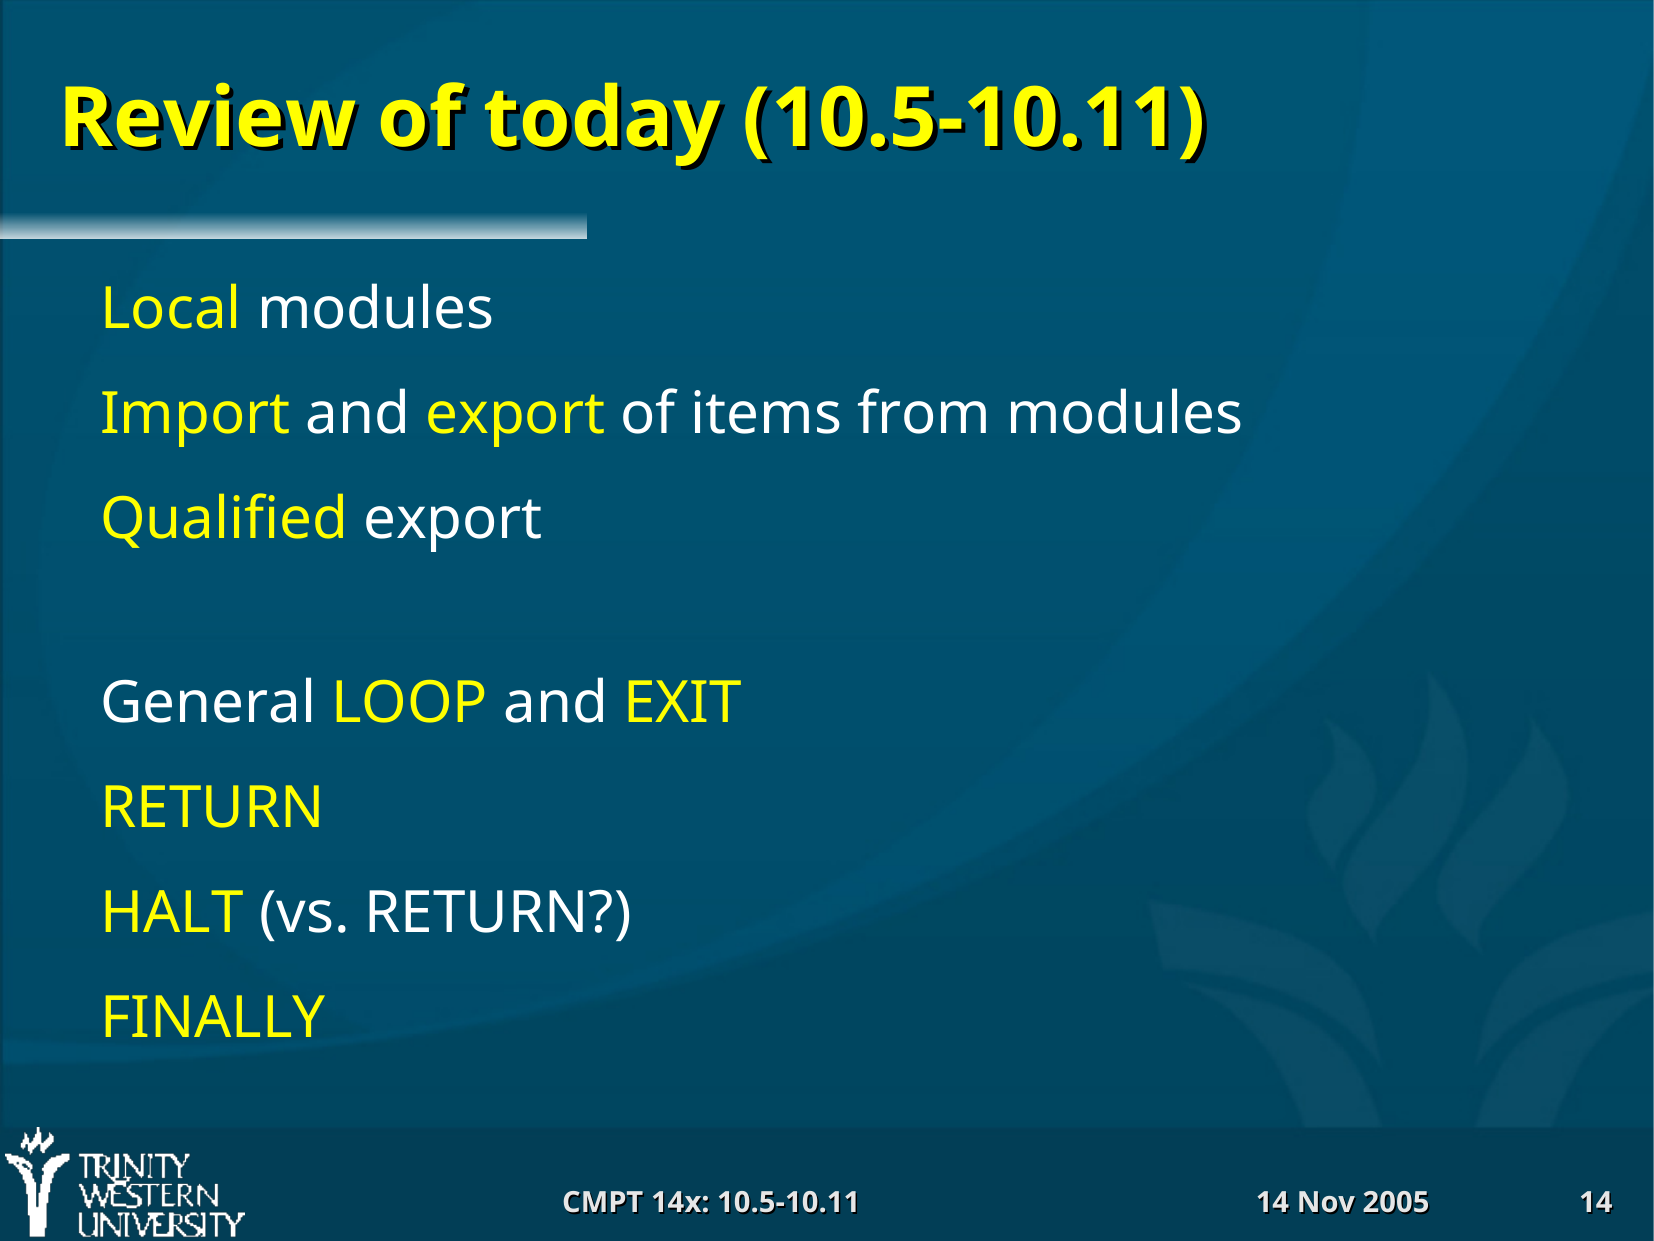

# Review of today (10.5-10.11)
Local modules
Import and export of items from modules
Qualified export
General LOOP and EXIT
RETURN
HALT (vs. RETURN?)
FINALLY
CMPT 14x: 10.5-10.11
14 Nov 2005
14